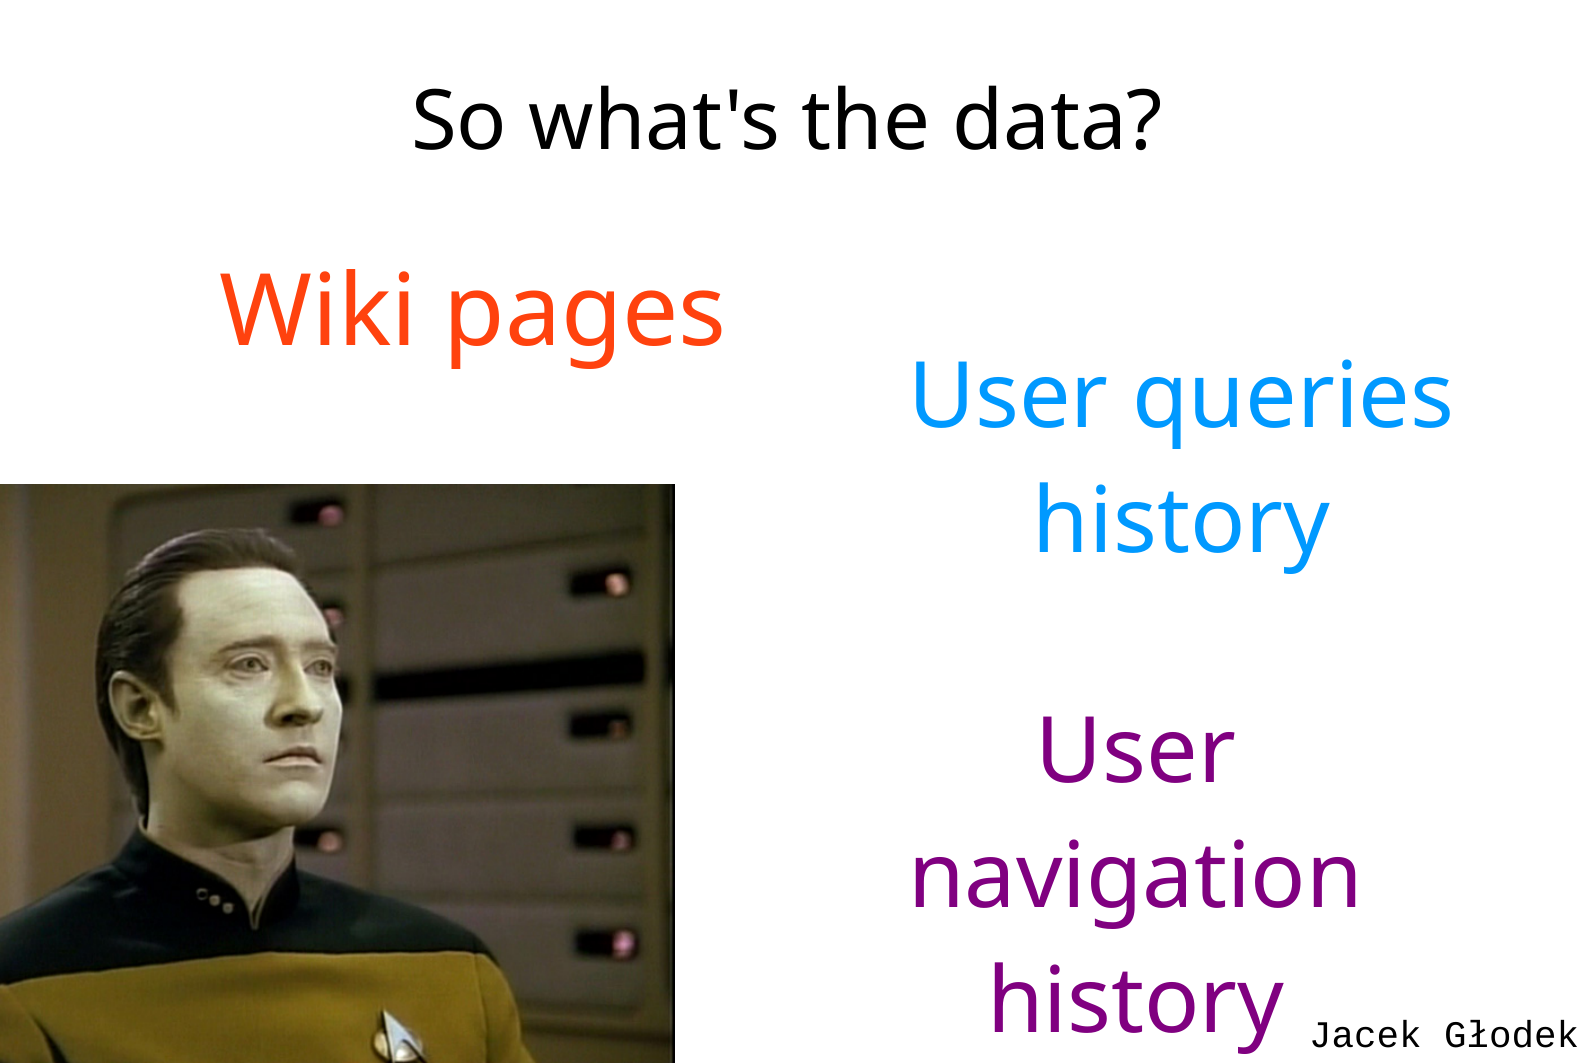

So what's the data?
Wiki pages
User queries
history
User navigation
history
Jacek Głodek